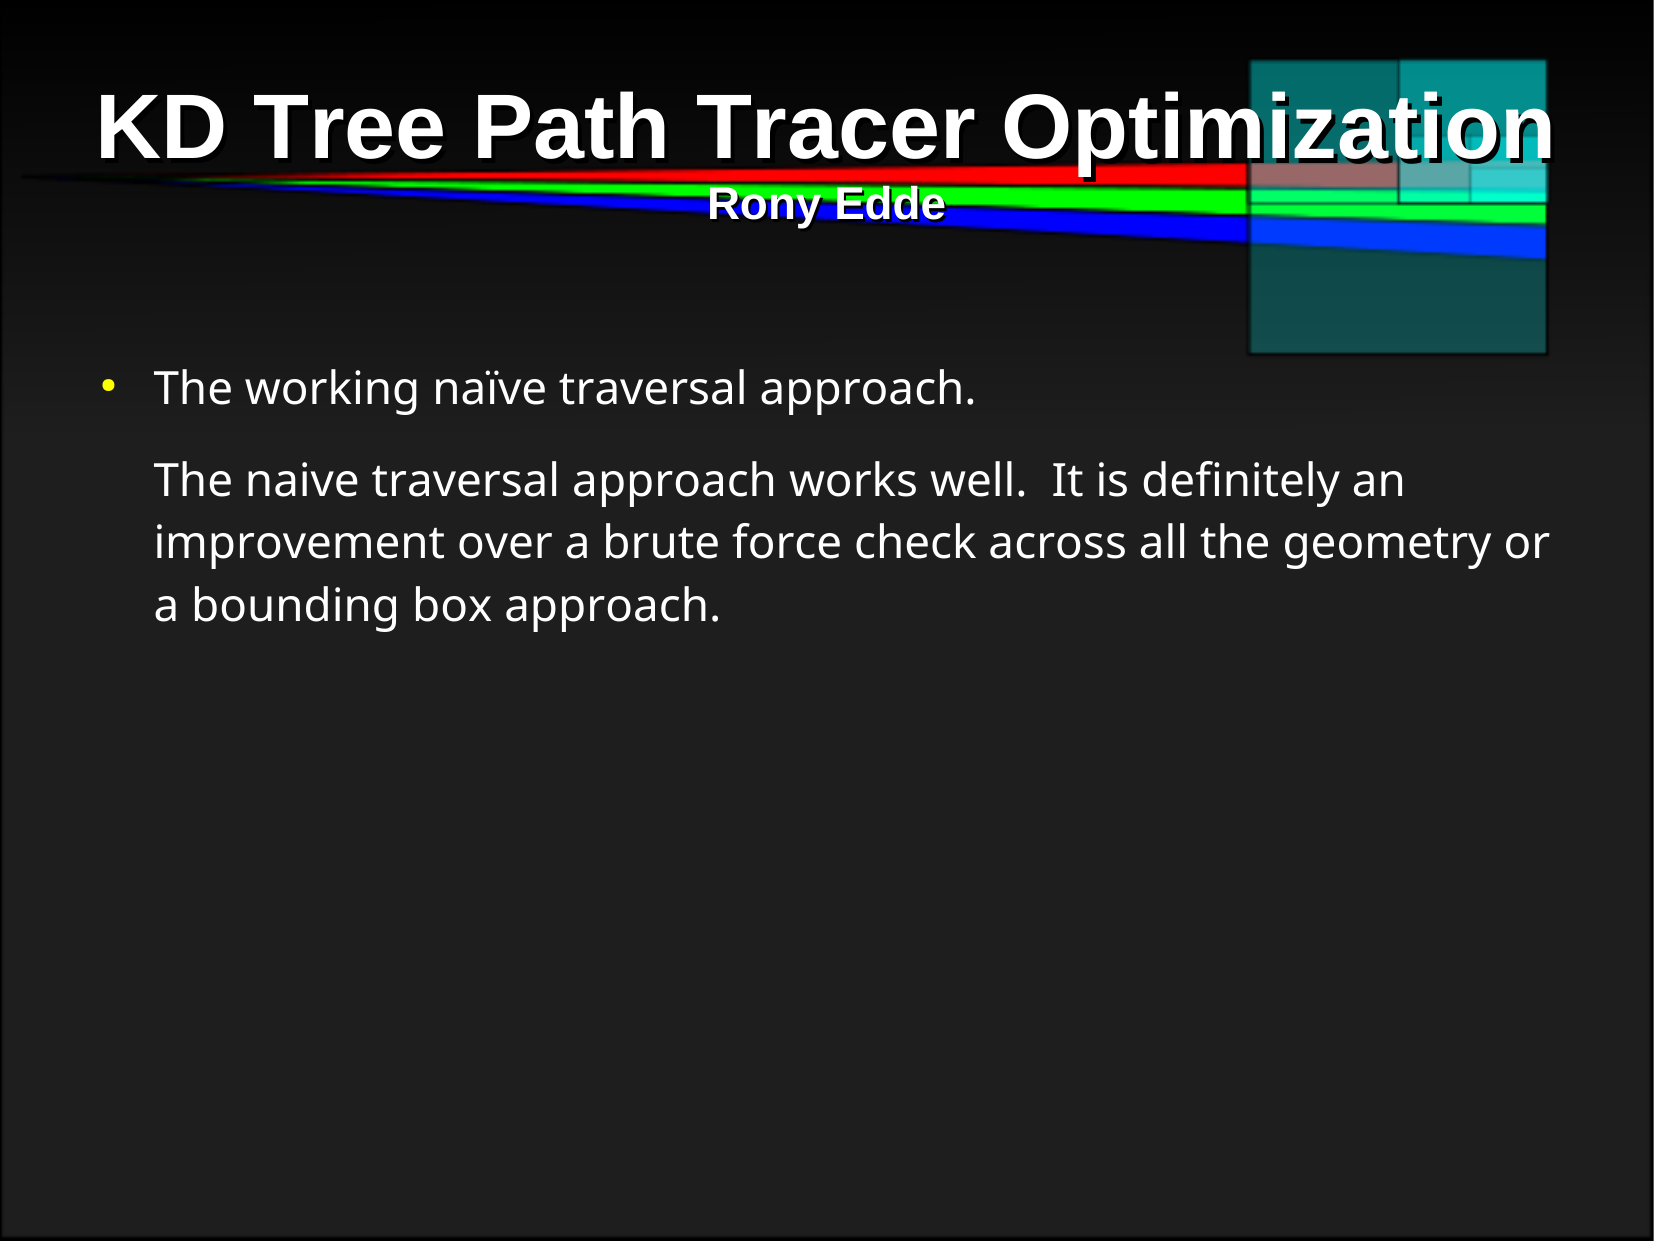

KD Tree Path Tracer Optimization
Rony Edde
# The working naïve traversal approach.
The naive traversal approach works well. It is definitely an improvement over a brute force check across all the geometry or a bounding box approach.